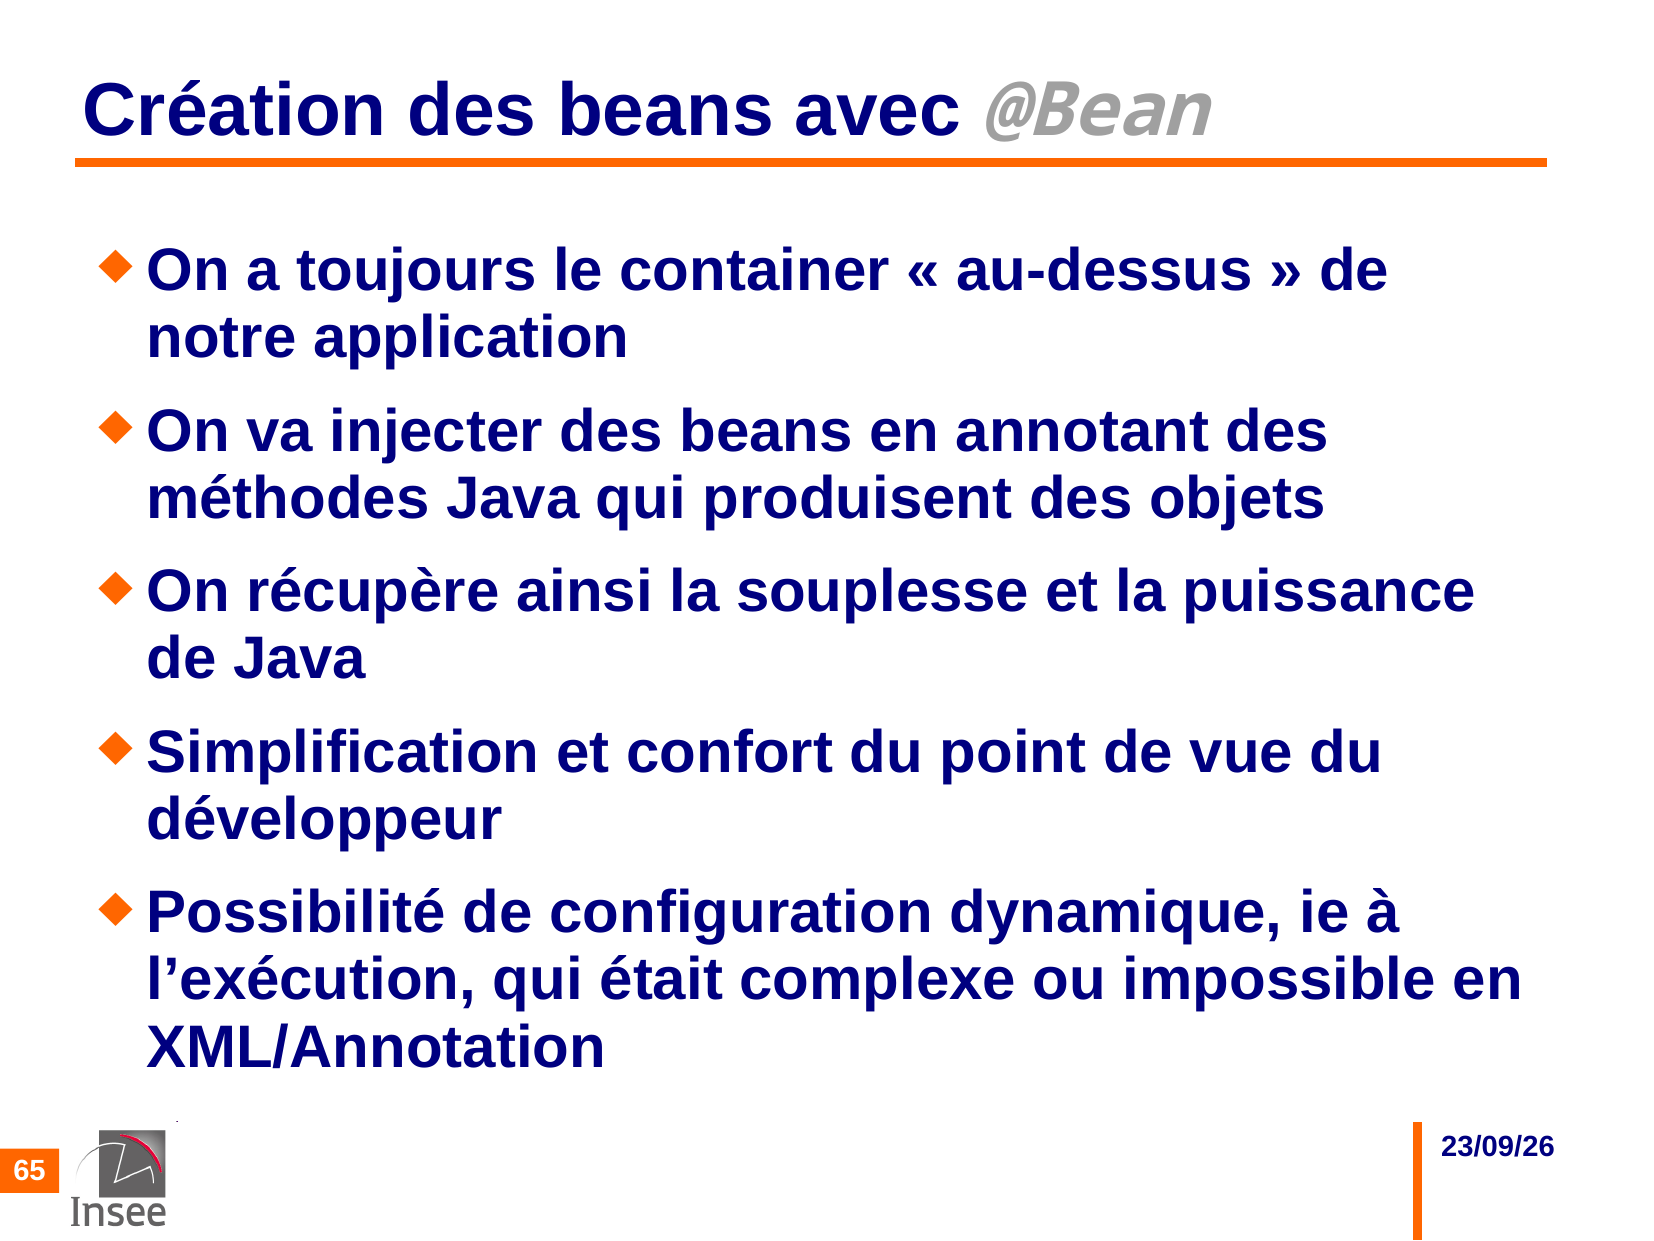

# Création des beans avec @Bean
On a toujours le container « au-dessus » de notre application
On va injecter des beans en annotant des méthodes Java qui produisent des objets
On récupère ainsi la souplesse et la puissance de Java
Simplification et confort du point de vue du développeur
Possibilité de configuration dynamique, ie à l’exécution, qui était complexe ou impossible en XML/Annotation
65